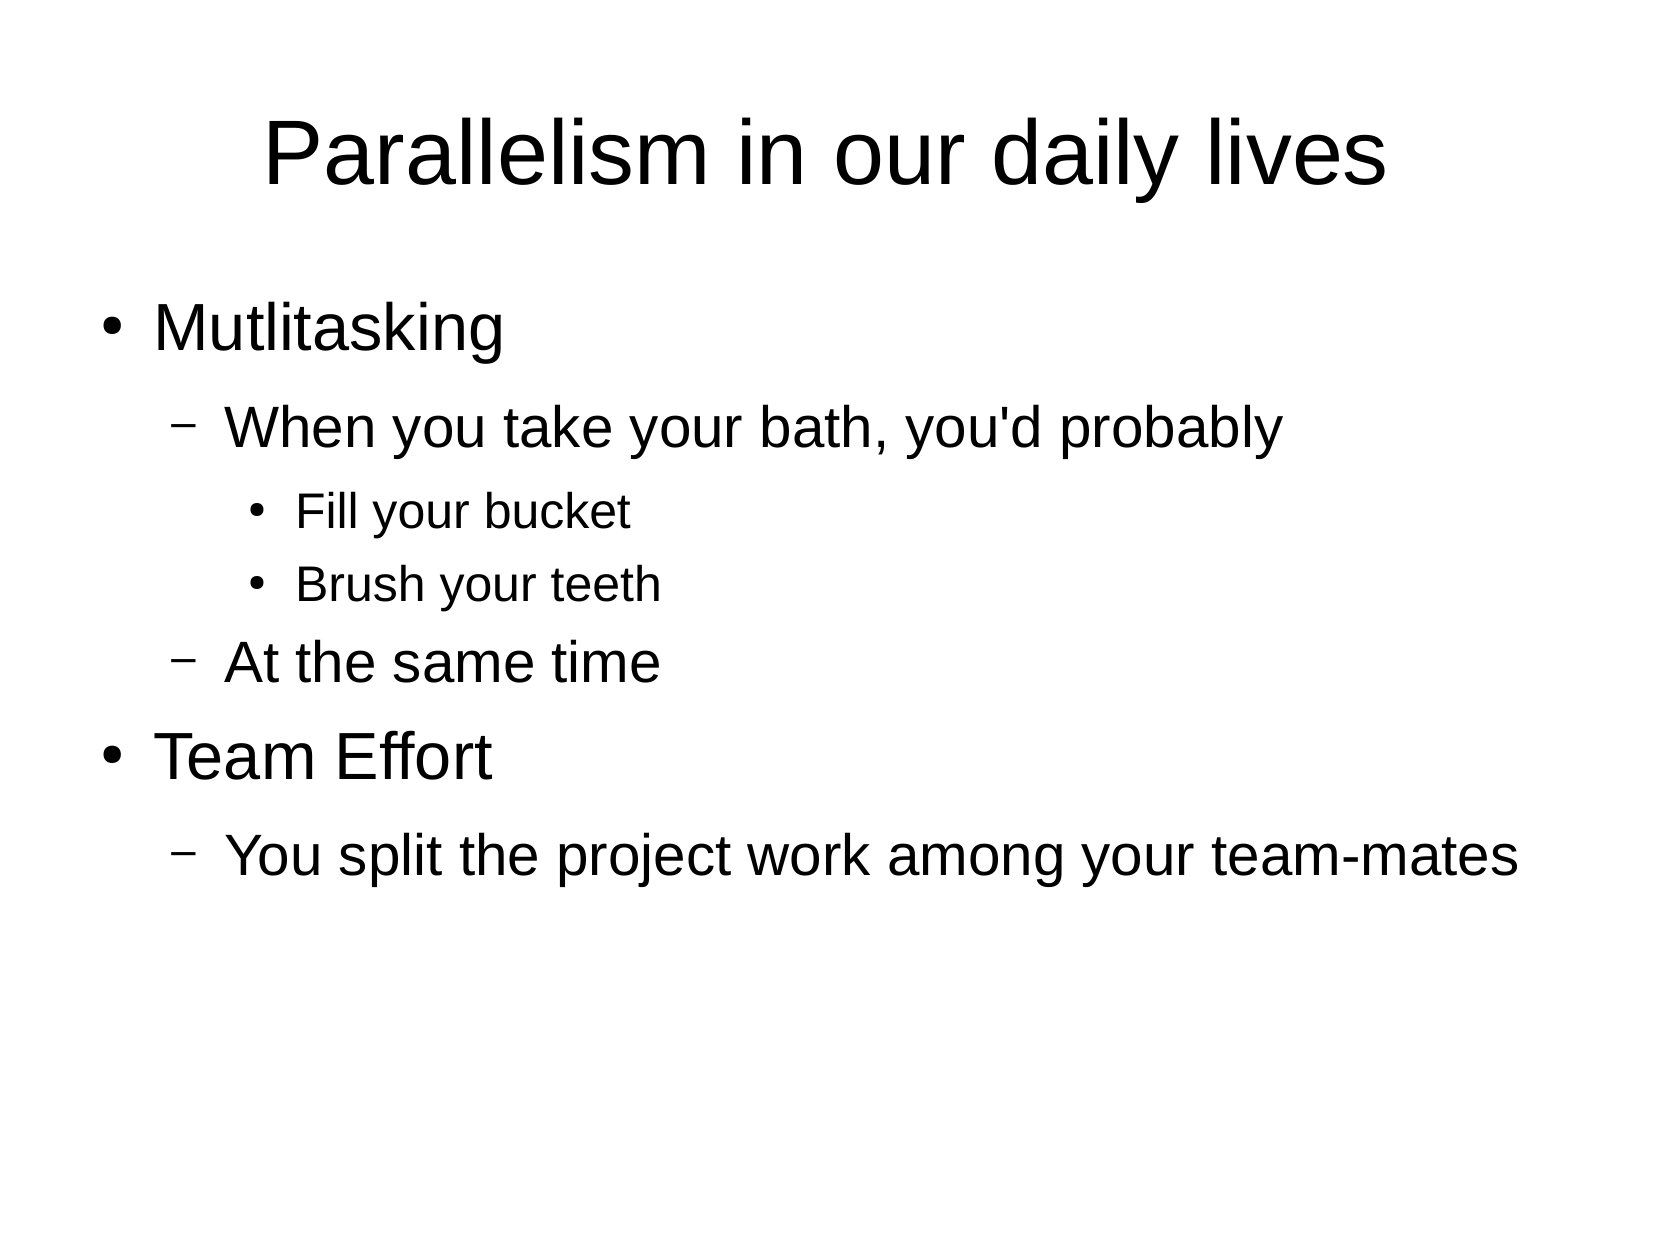

# Parallelism in our daily lives
Mutlitasking
When you take your bath, you'd probably
Fill your bucket
Brush your teeth
At the same time
Team Effort
You split the project work among your team-mates